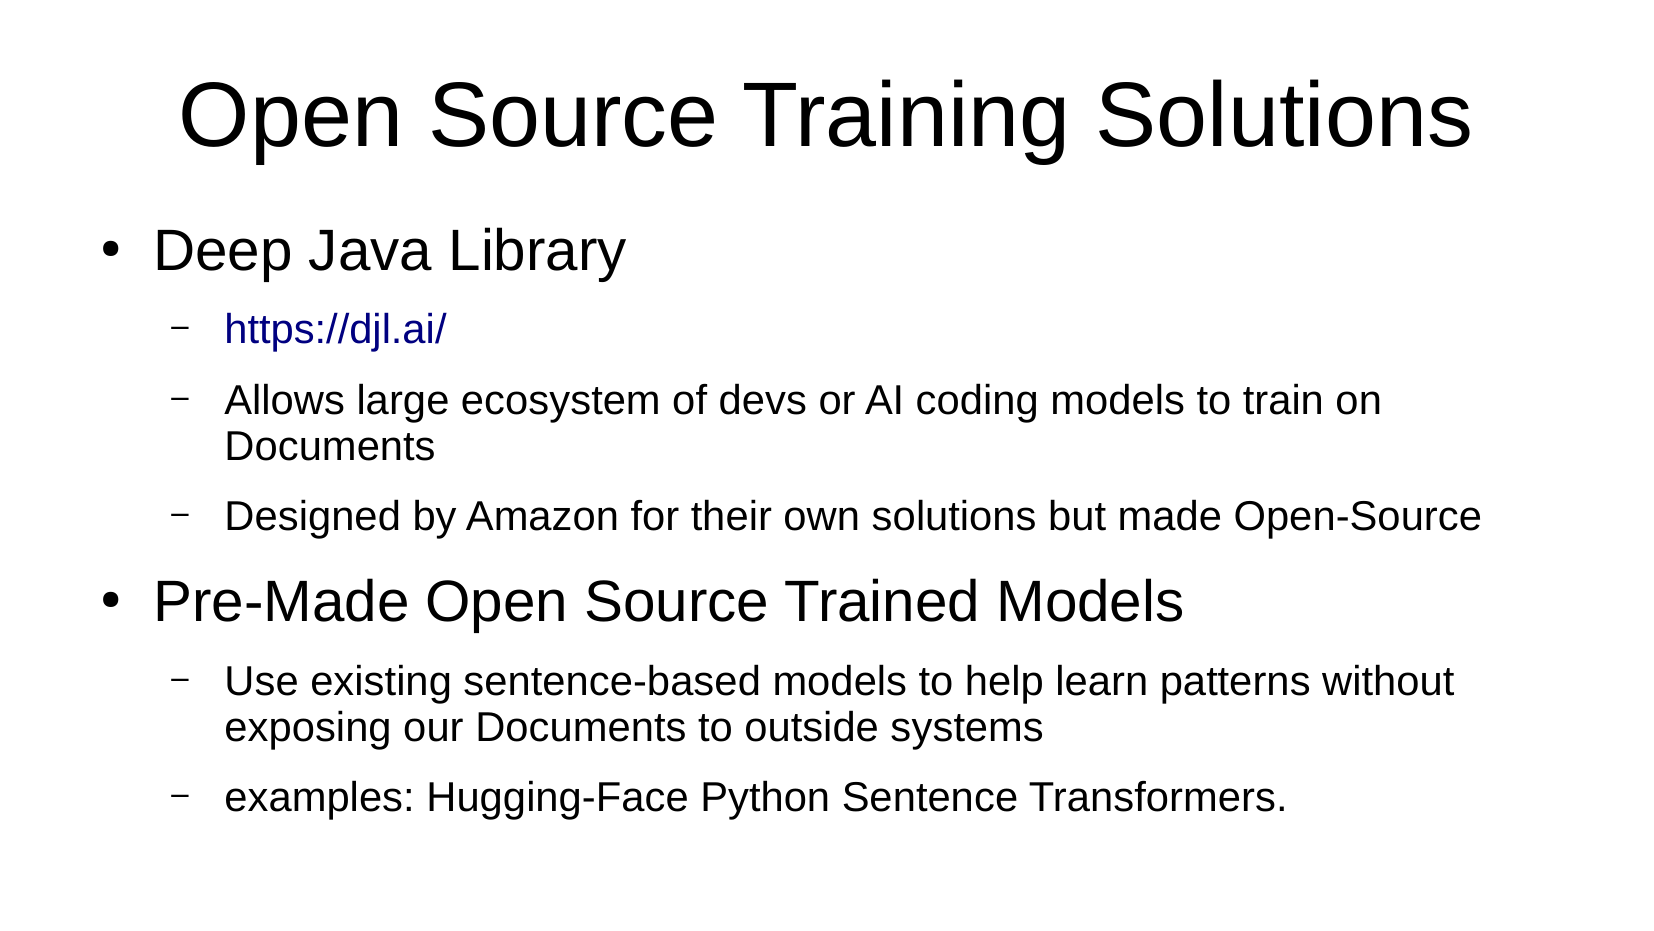

# Open Source Training Solutions
Deep Java Library
https://djl.ai/
Allows large ecosystem of devs or AI coding models to train on Documents
Designed by Amazon for their own solutions but made Open-Source
Pre-Made Open Source Trained Models
Use existing sentence-based models to help learn patterns without exposing our Documents to outside systems
examples: Hugging-Face Python Sentence Transformers.